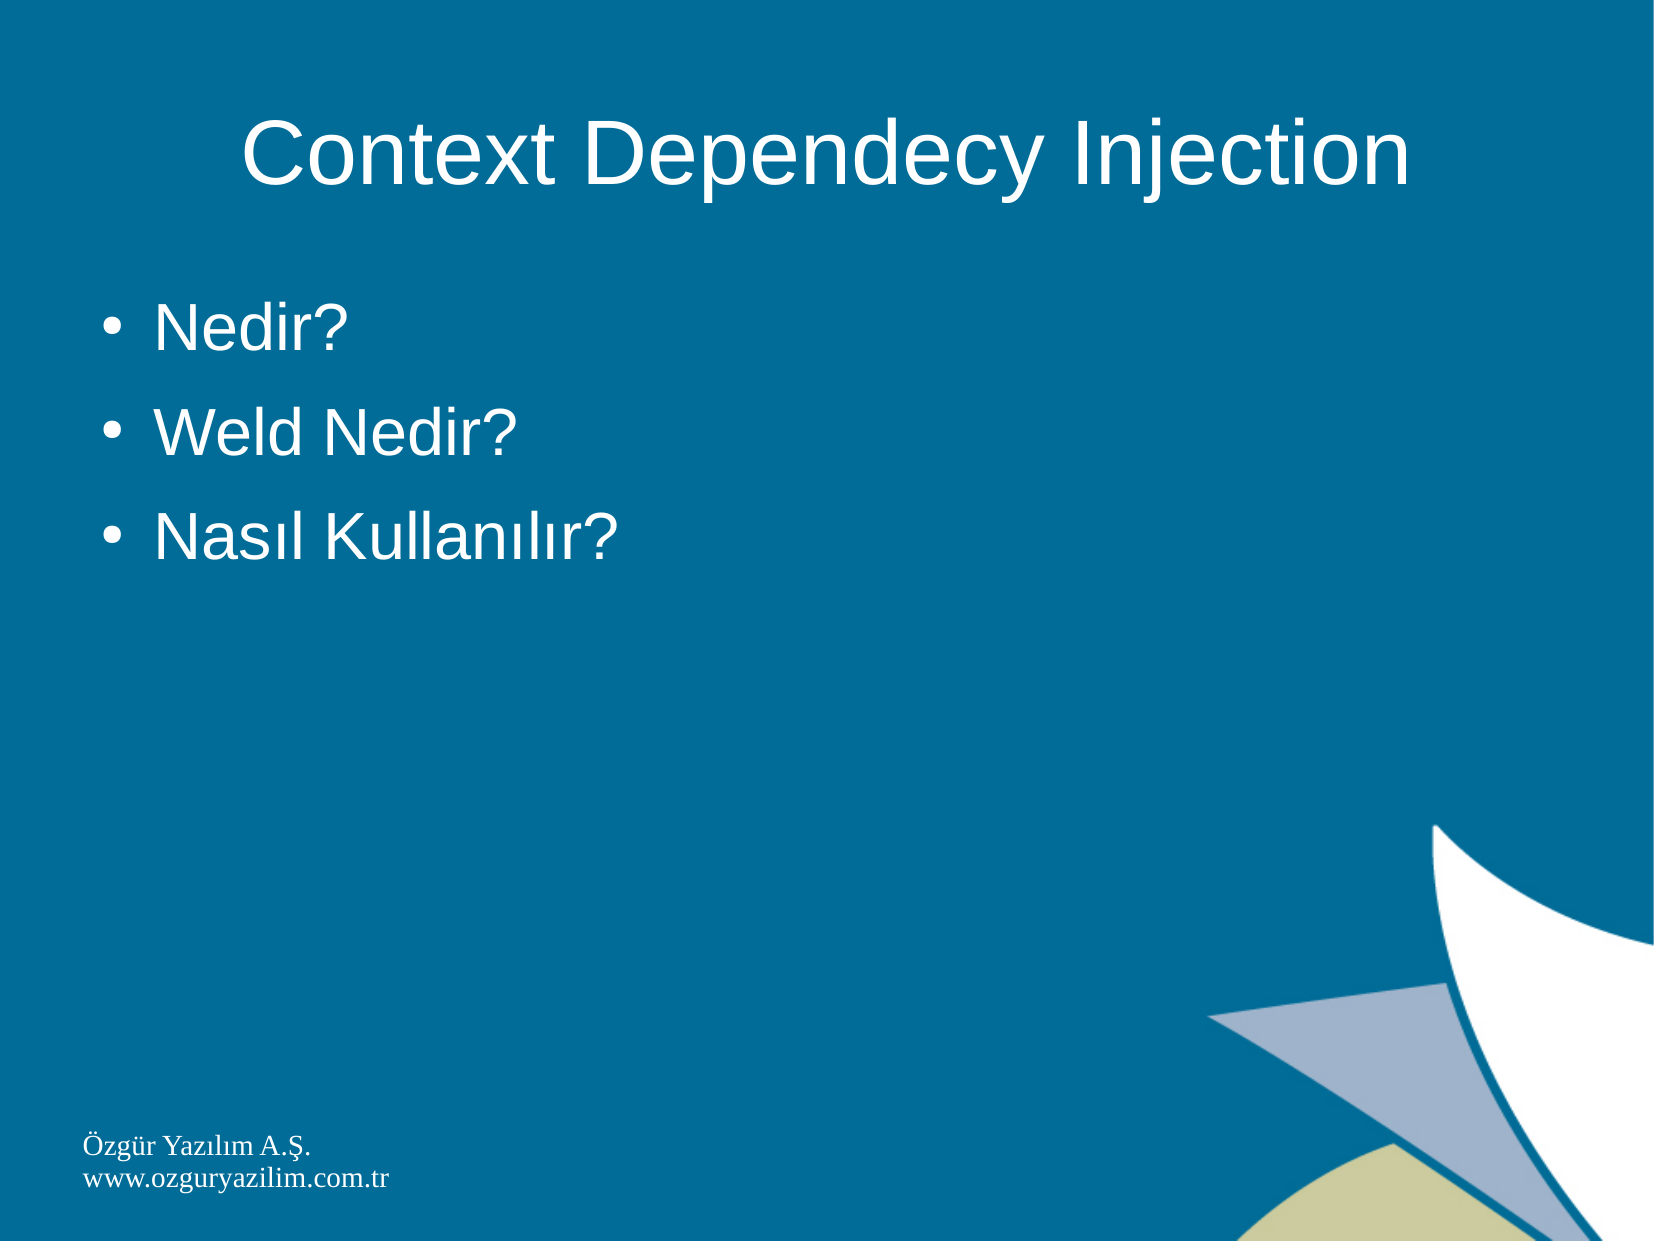

# Context Dependecy Injection
Nedir?
Weld Nedir?
Nasıl Kullanılır?